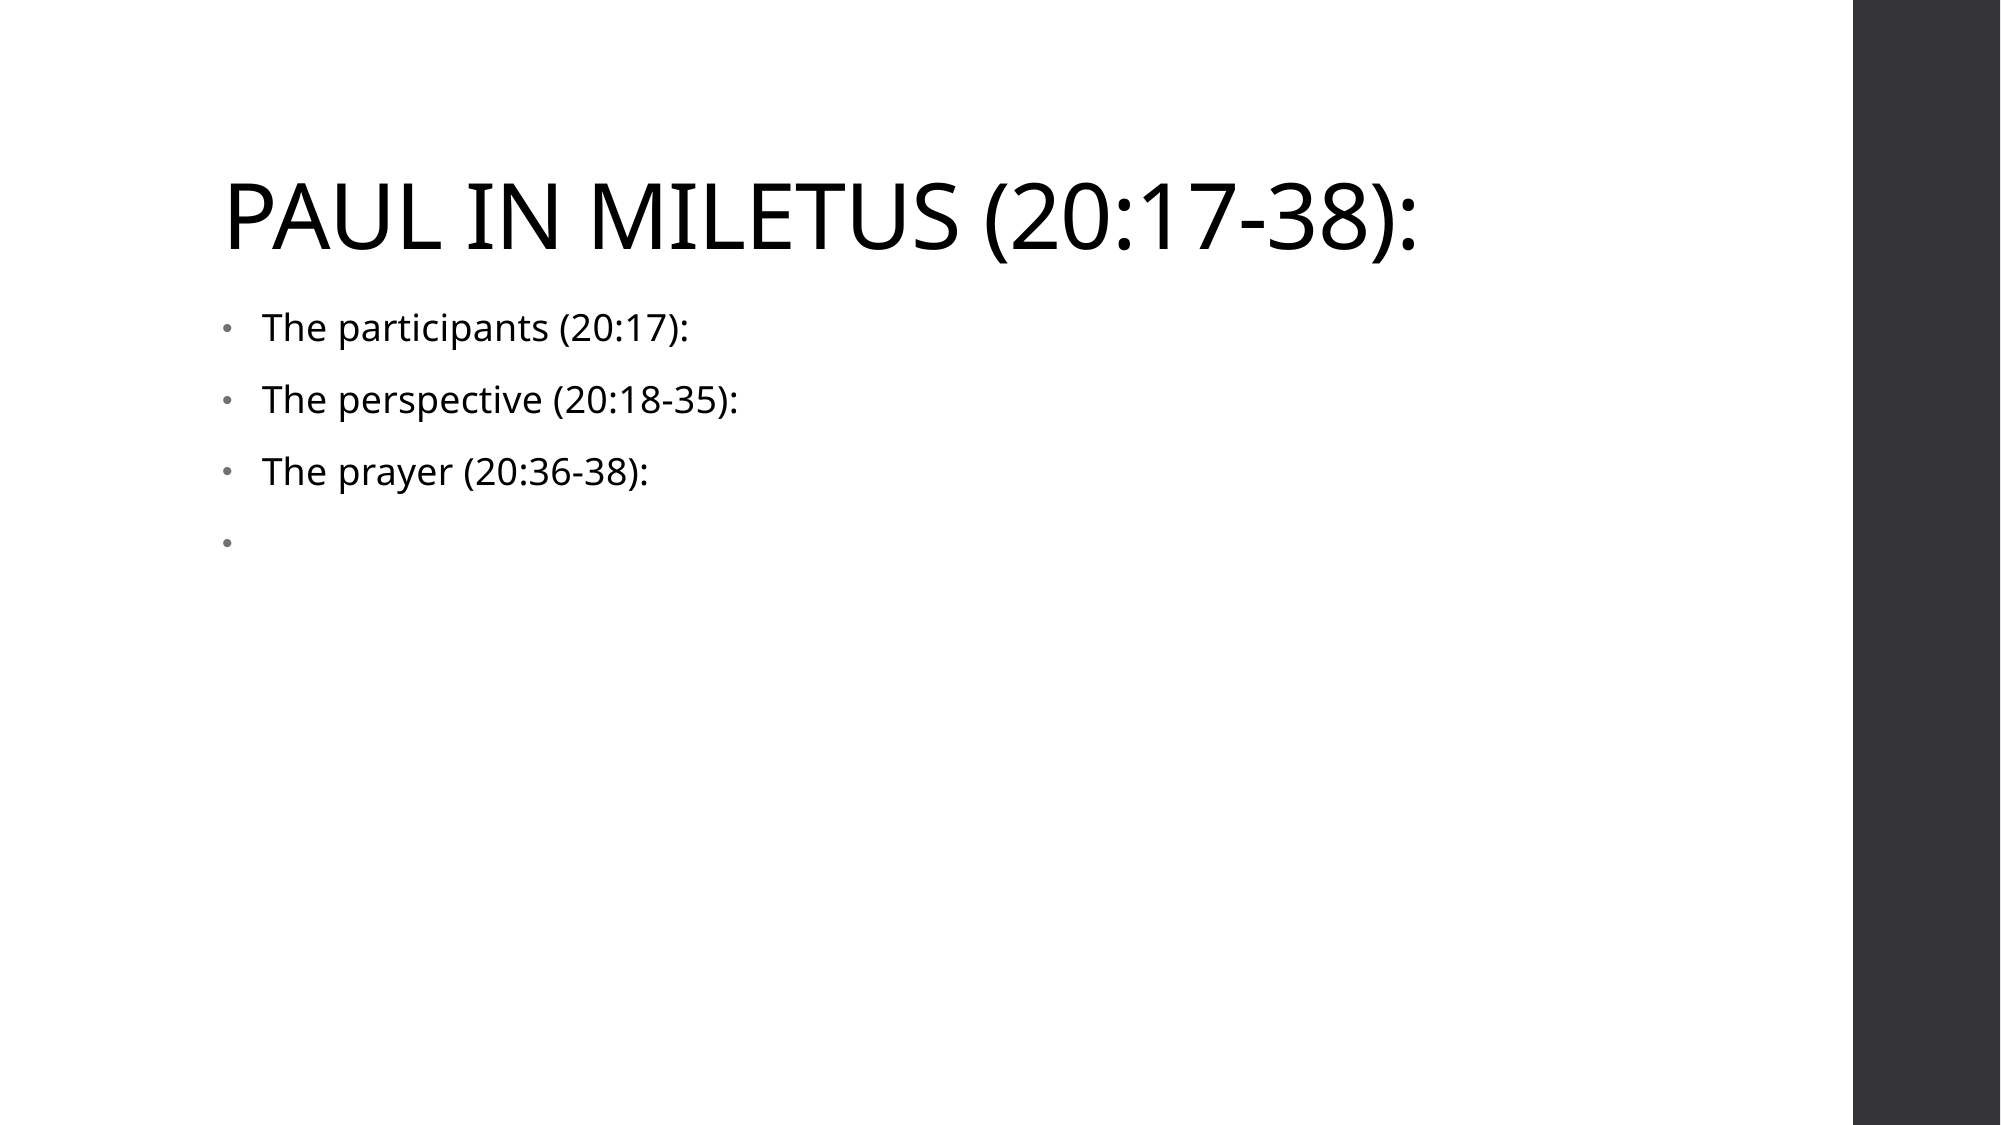

# PAUL IN MILETUS (20:17-38):
 The participants (20:17):
 The perspective (20:18-35):
 The prayer (20:36-38):